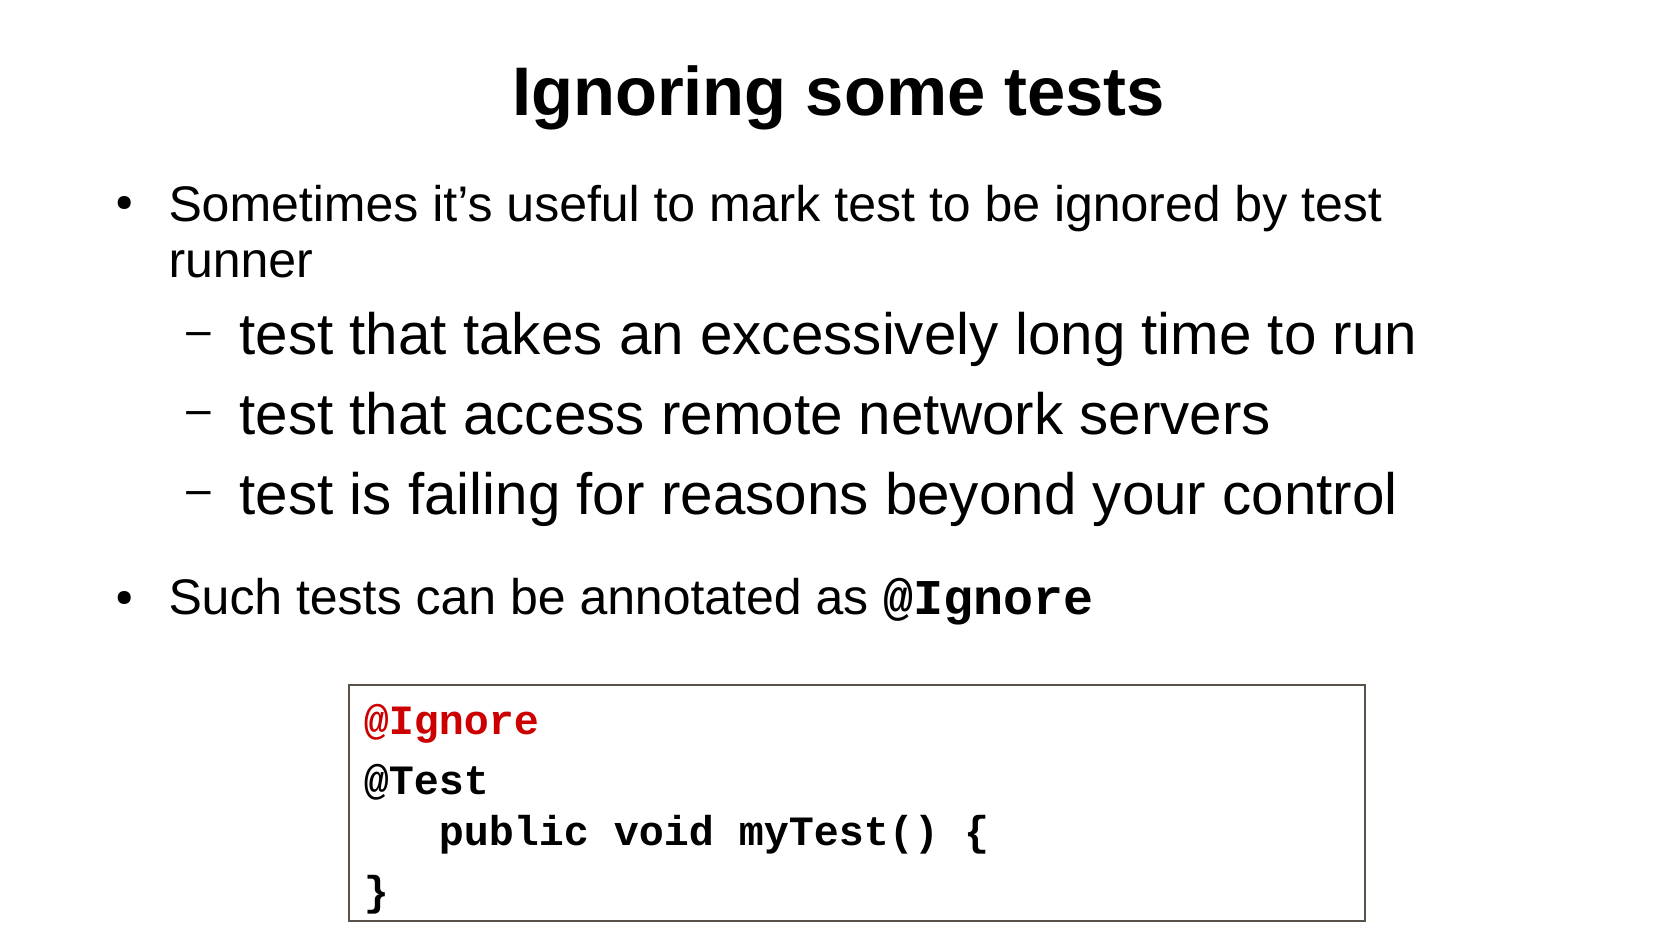

# Ignoring some tests
Sometimes it’s useful to mark test to be ignored by test runner
test that takes an excessively long time to run
test that access remote network servers
test is failing for reasons beyond your control
Such tests can be annotated as @Ignore
@Ignore
@Test
public void myTest() {
}